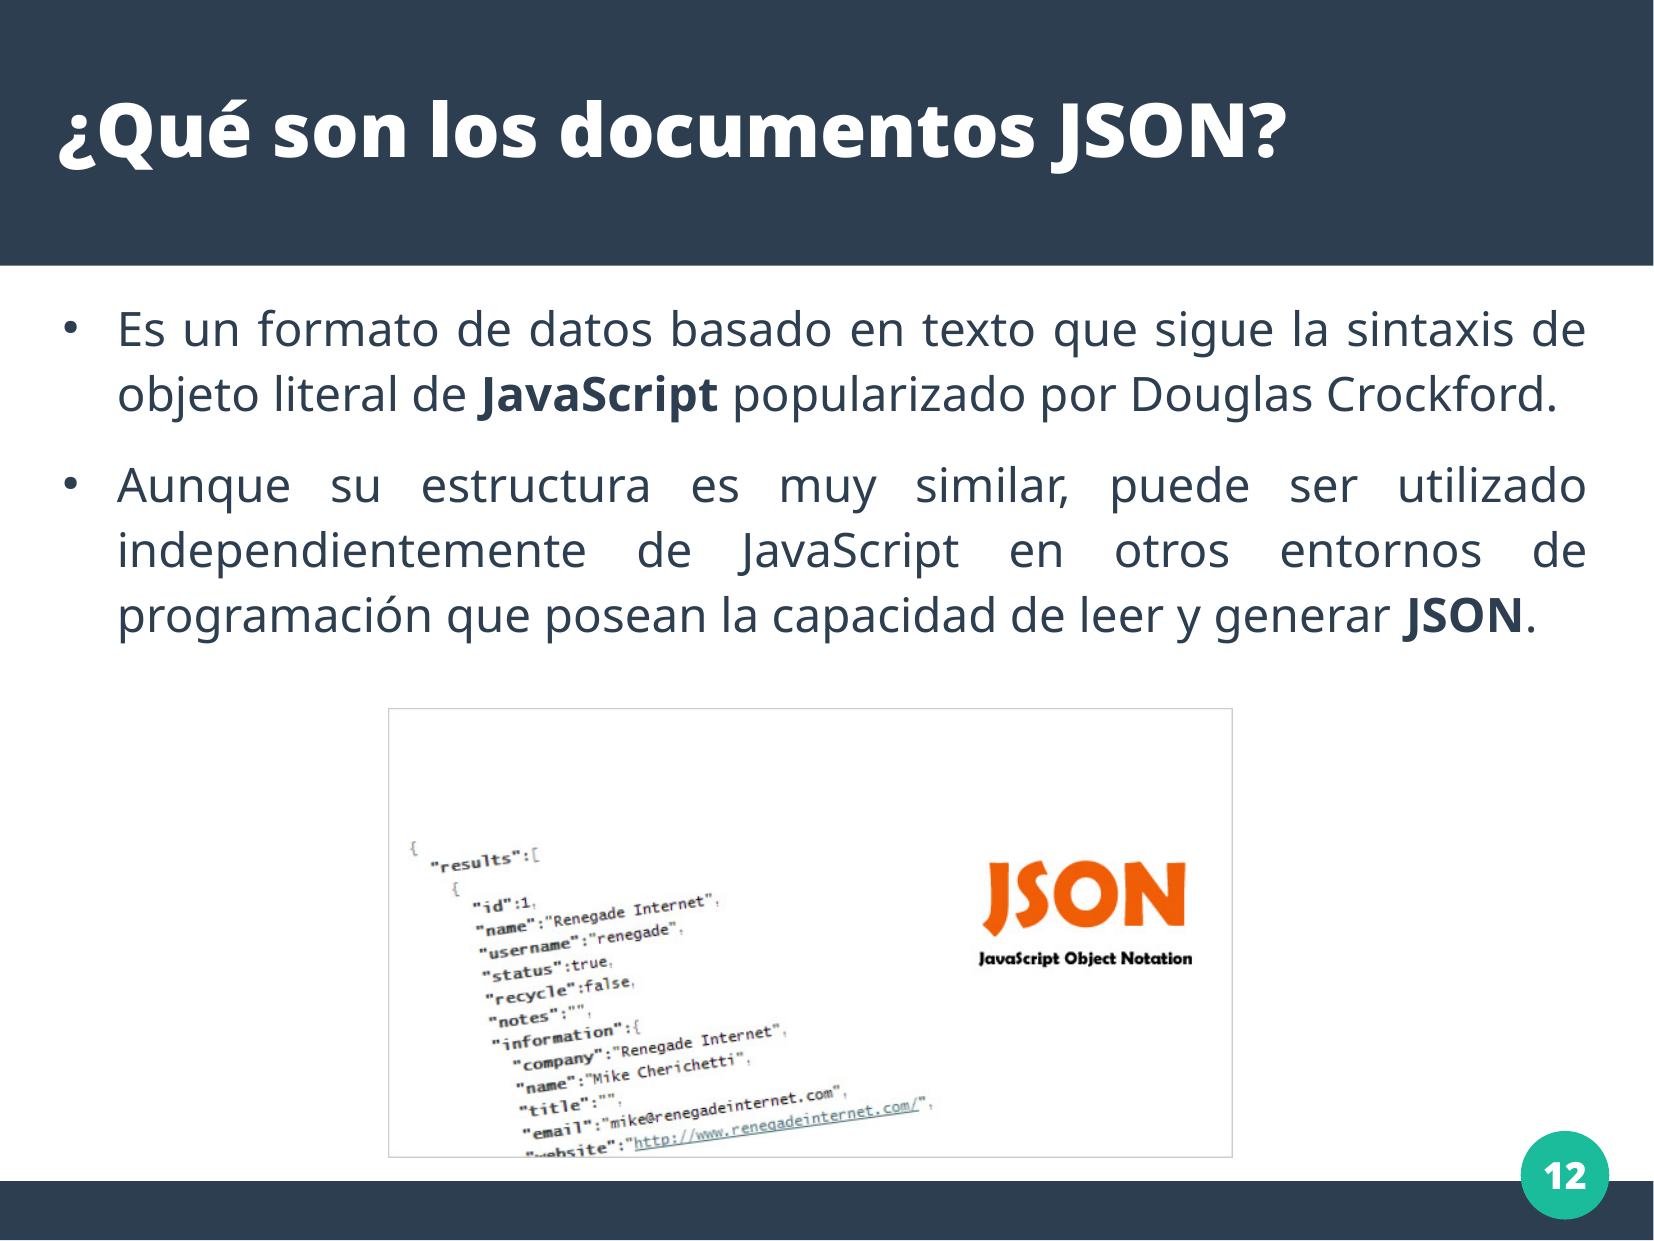

# ¿Qué son los documentos JSON?
Es un formato de datos basado en texto que sigue la sintaxis de objeto literal de JavaScript popularizado por Douglas Crockford.
Aunque su estructura es muy similar, puede ser utilizado independientemente de JavaScript en otros entornos de programación que posean la capacidad de leer y generar JSON.
12